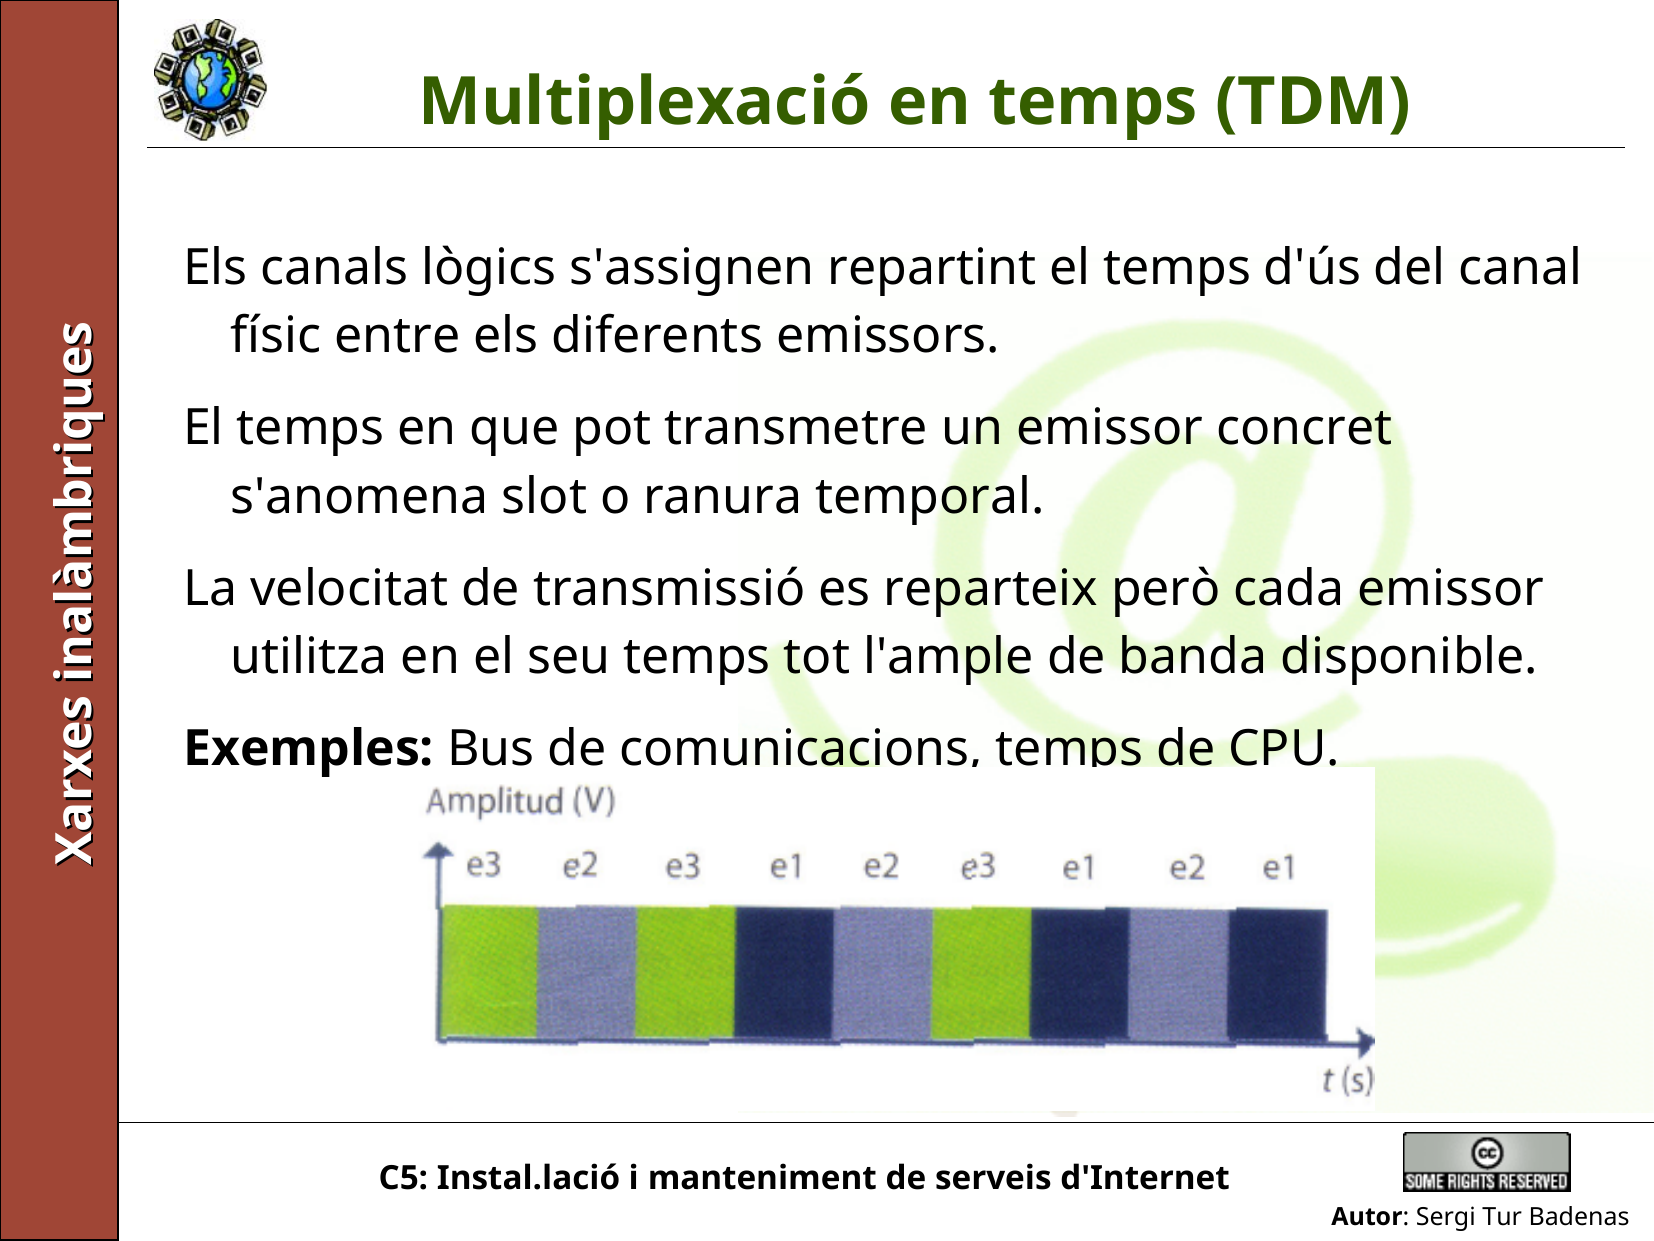

# Multiplexació en temps (TDM)
Els canals lògics s'assignen repartint el temps d'ús del canal físic entre els diferents emissors.
El temps en que pot transmetre un emissor concret s'anomena slot o ranura temporal.
La velocitat de transmissió es reparteix però cada emissor utilitza en el seu temps tot l'ample de banda disponible.
Exemples: Bus de comunicacions, temps de CPU.